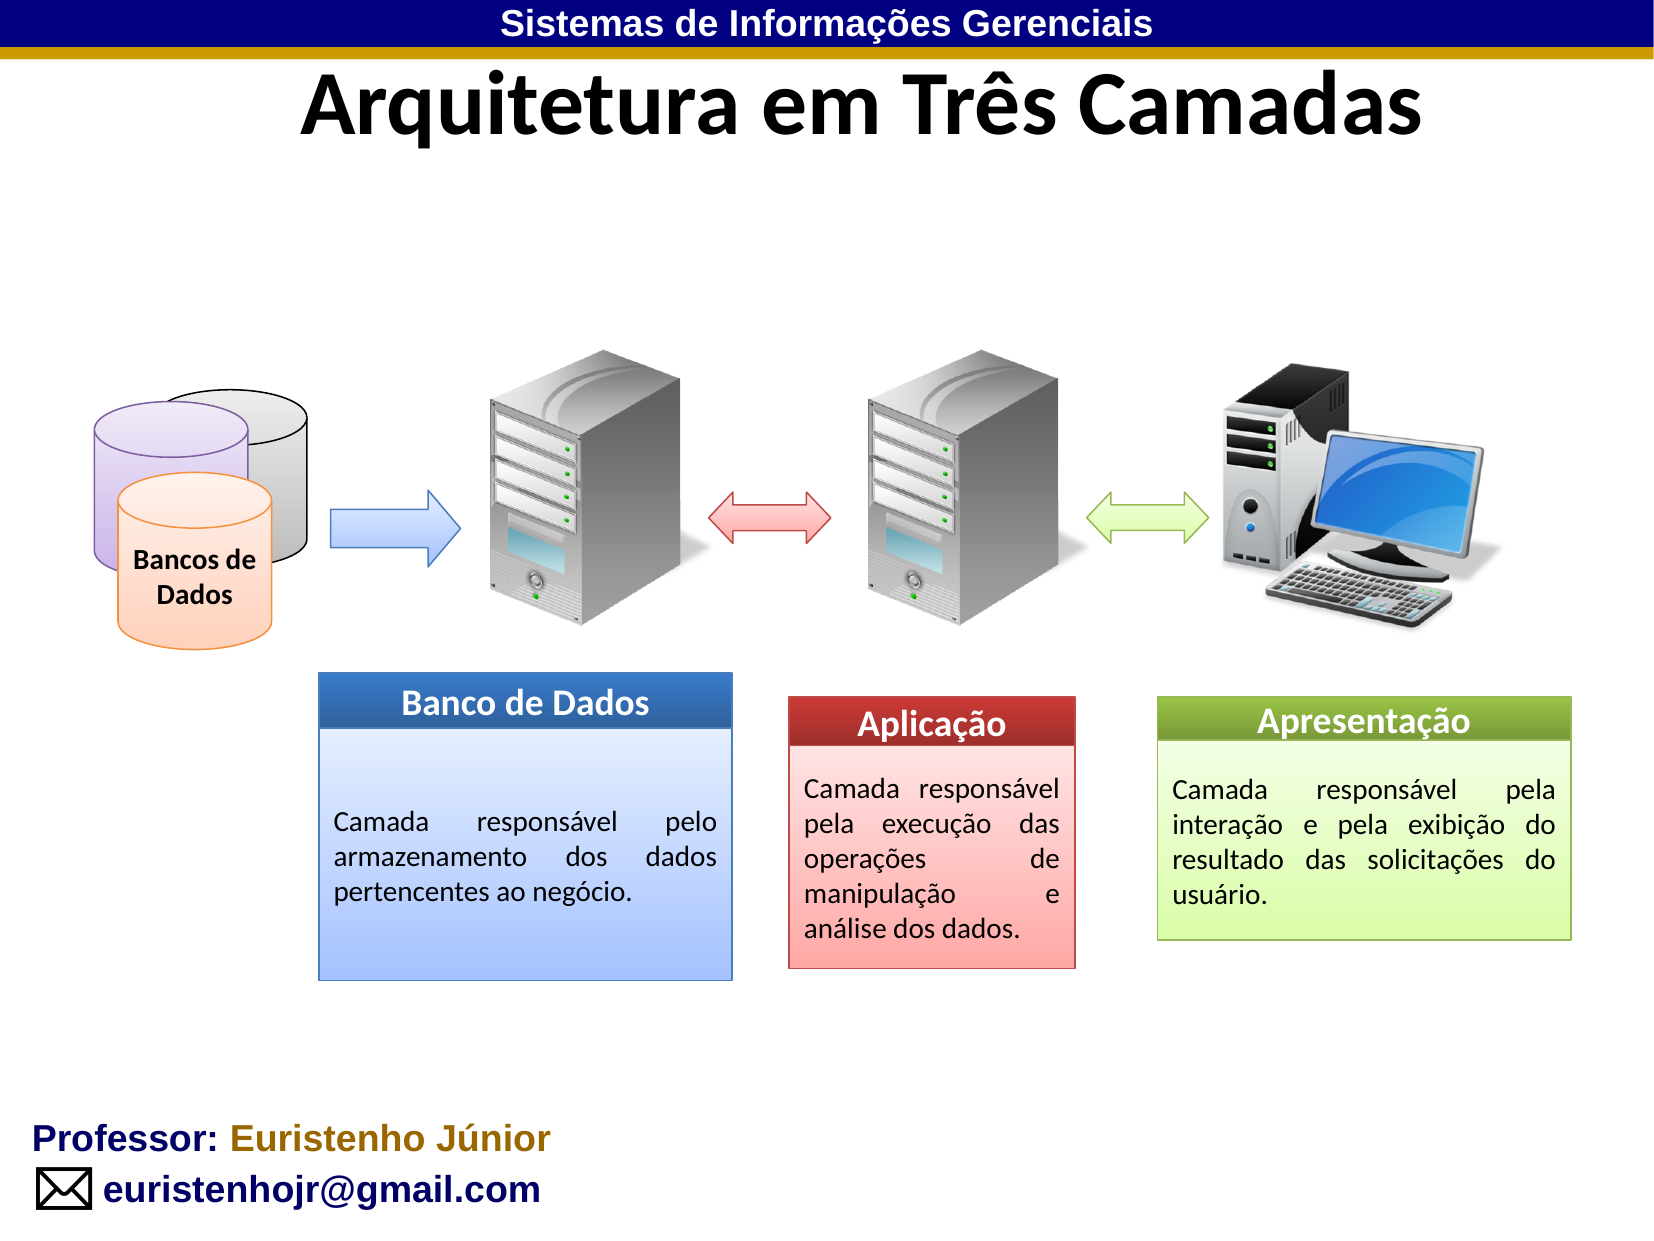

Empreendedorismo
Sistemas de Informações Gerenciais
# Arquitetura em Três Camadas
Bancos de Dados
Banco de Dados
Camada responsável pelo armazenamento dos dados pertencentes ao negócio.
Aplicação
Camada responsável pela execução das operações de manipulação e análise dos dados.
Apresentação
Camada responsável pela interação e pela exibição do resultado das solicitações do usuário.
Professor: Euristenho Júnior
euristenhojr@gmail.com